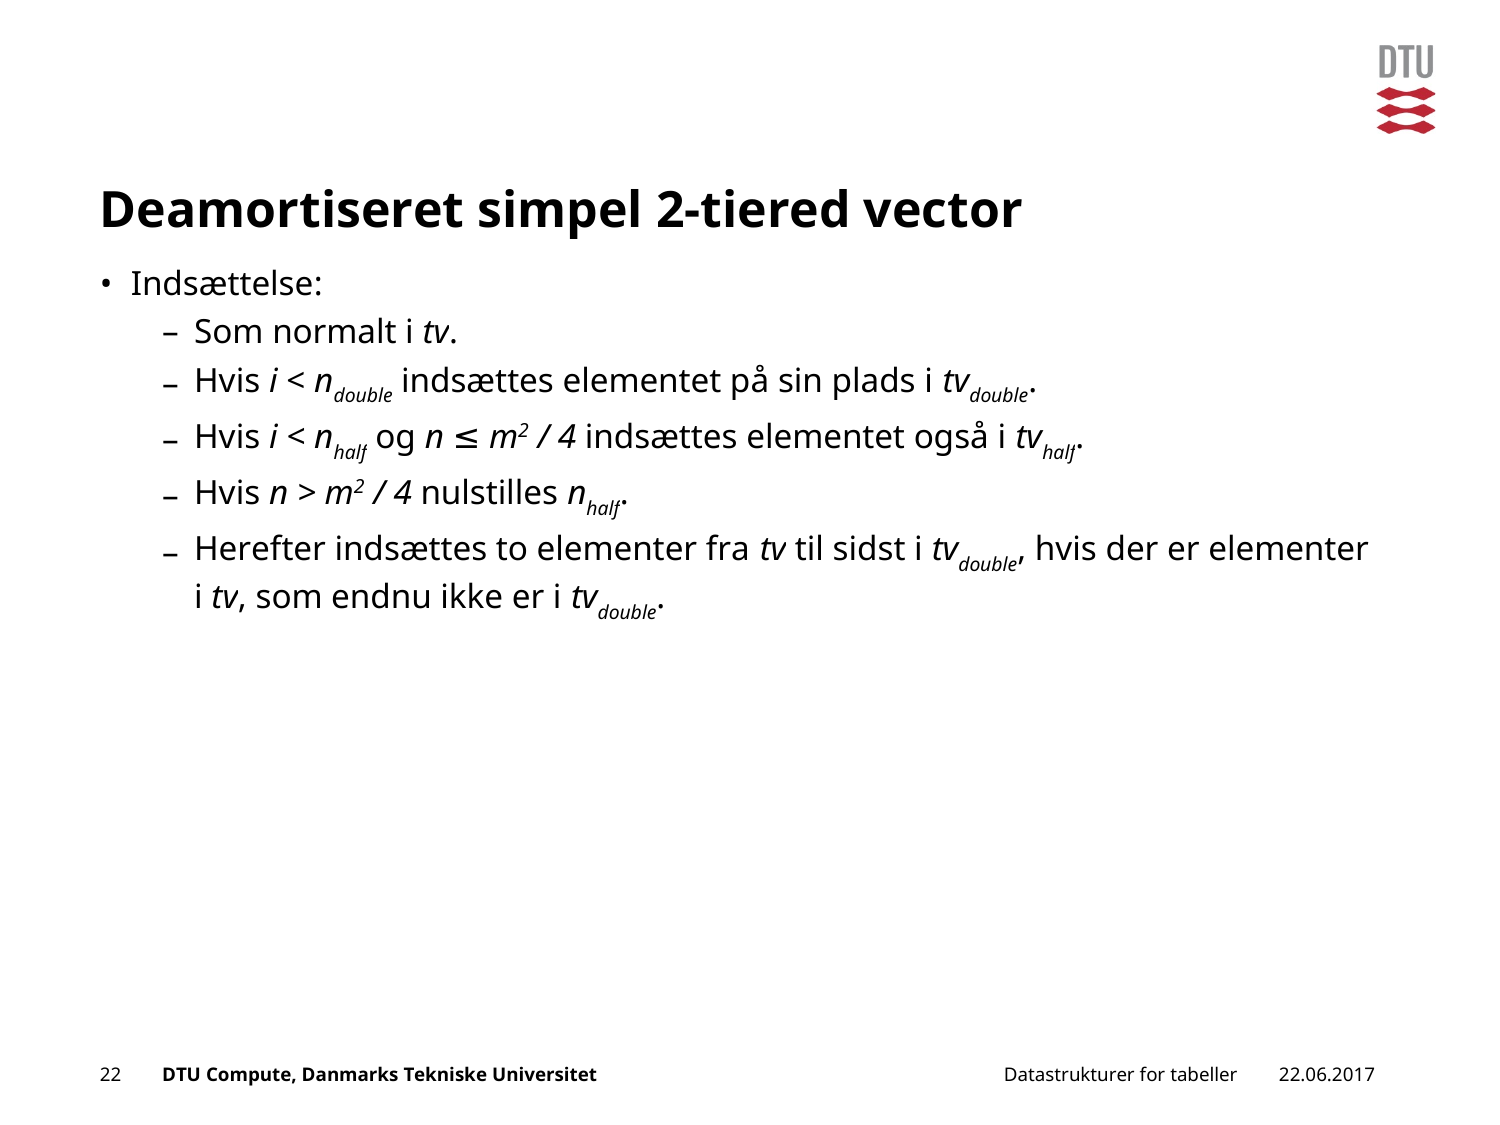

Deamortiseret simpel 2-tiered vector
# Indsættelse:
Som normalt i tv.
Hvis i < ndouble indsættes elementet på sin plads i tvdouble.
Hvis i < nhalf og n ≤ m2 / 4 indsættes elementet også i tvhalf.
Hvis n > m2 / 4 nulstilles nhalf.
Herefter indsættes to elementer fra tv til sidst i tvdouble, hvis der er elementer i tv, som endnu ikke er i tvdouble.